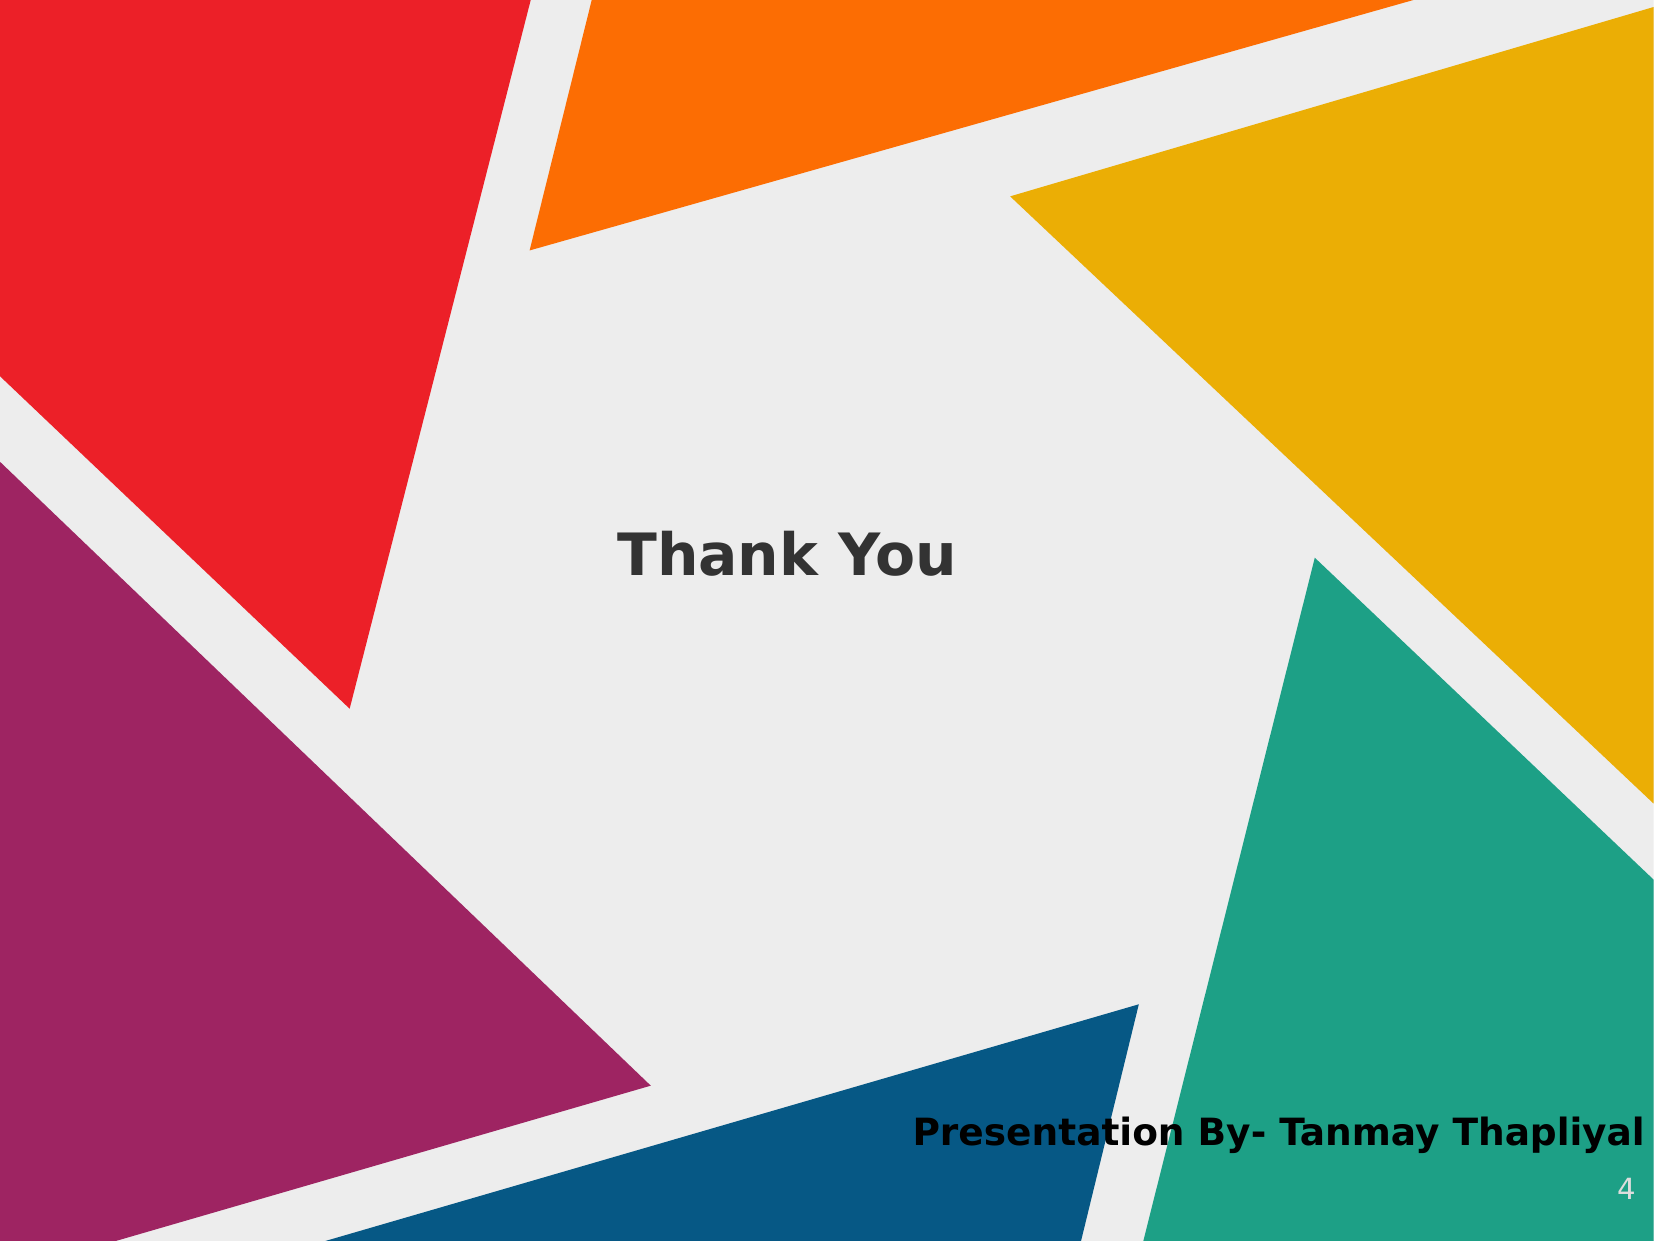

# Thank You
Presentation By- Tanmay Thapliyal
4